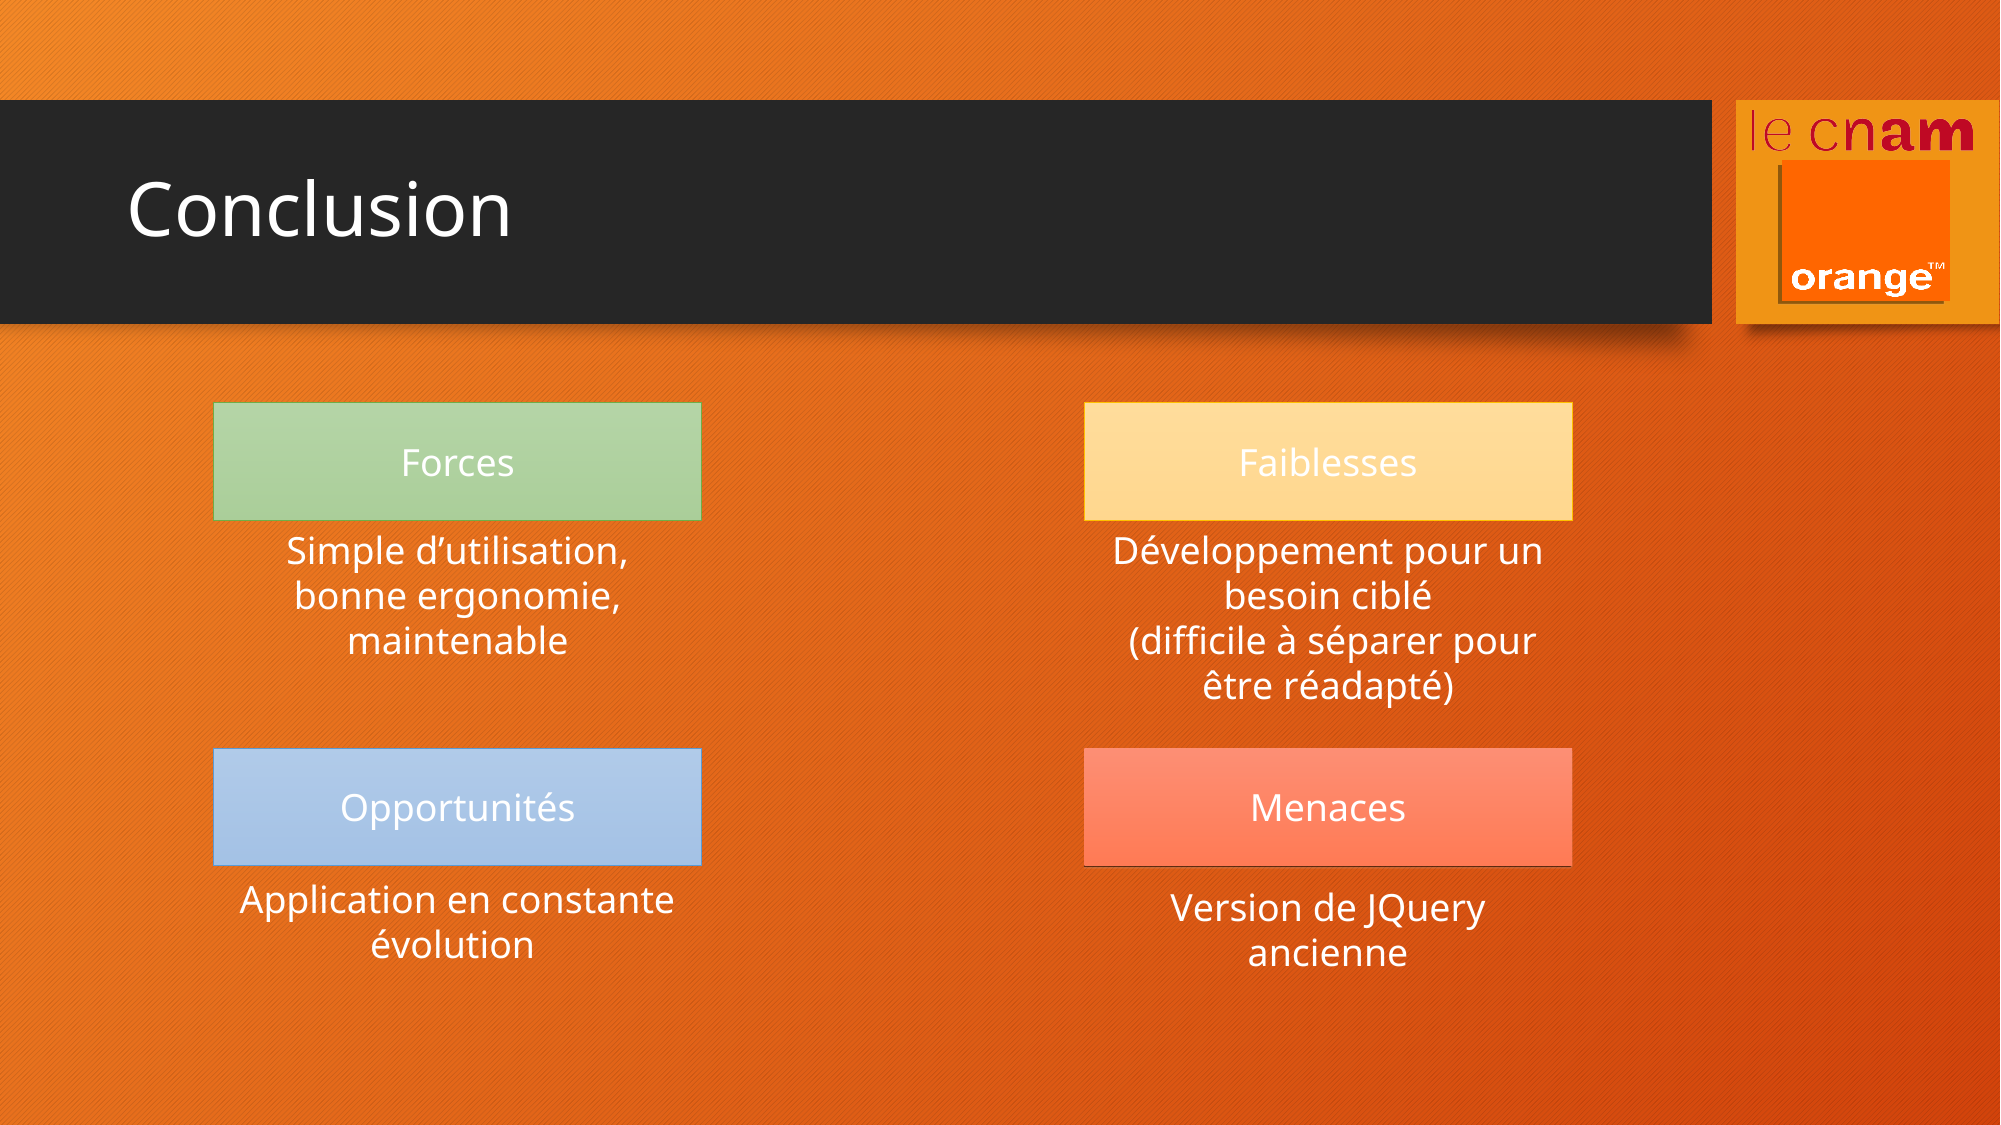

# Conclusion
Forces
Faiblesses
Simple d’utilisation, bonne ergonomie, maintenable
Développement pour un besoin ciblé
 (difficile à séparer pour être réadapté)
Opportunités
Menaces
Application en constante évolution
Version de JQuery ancienne